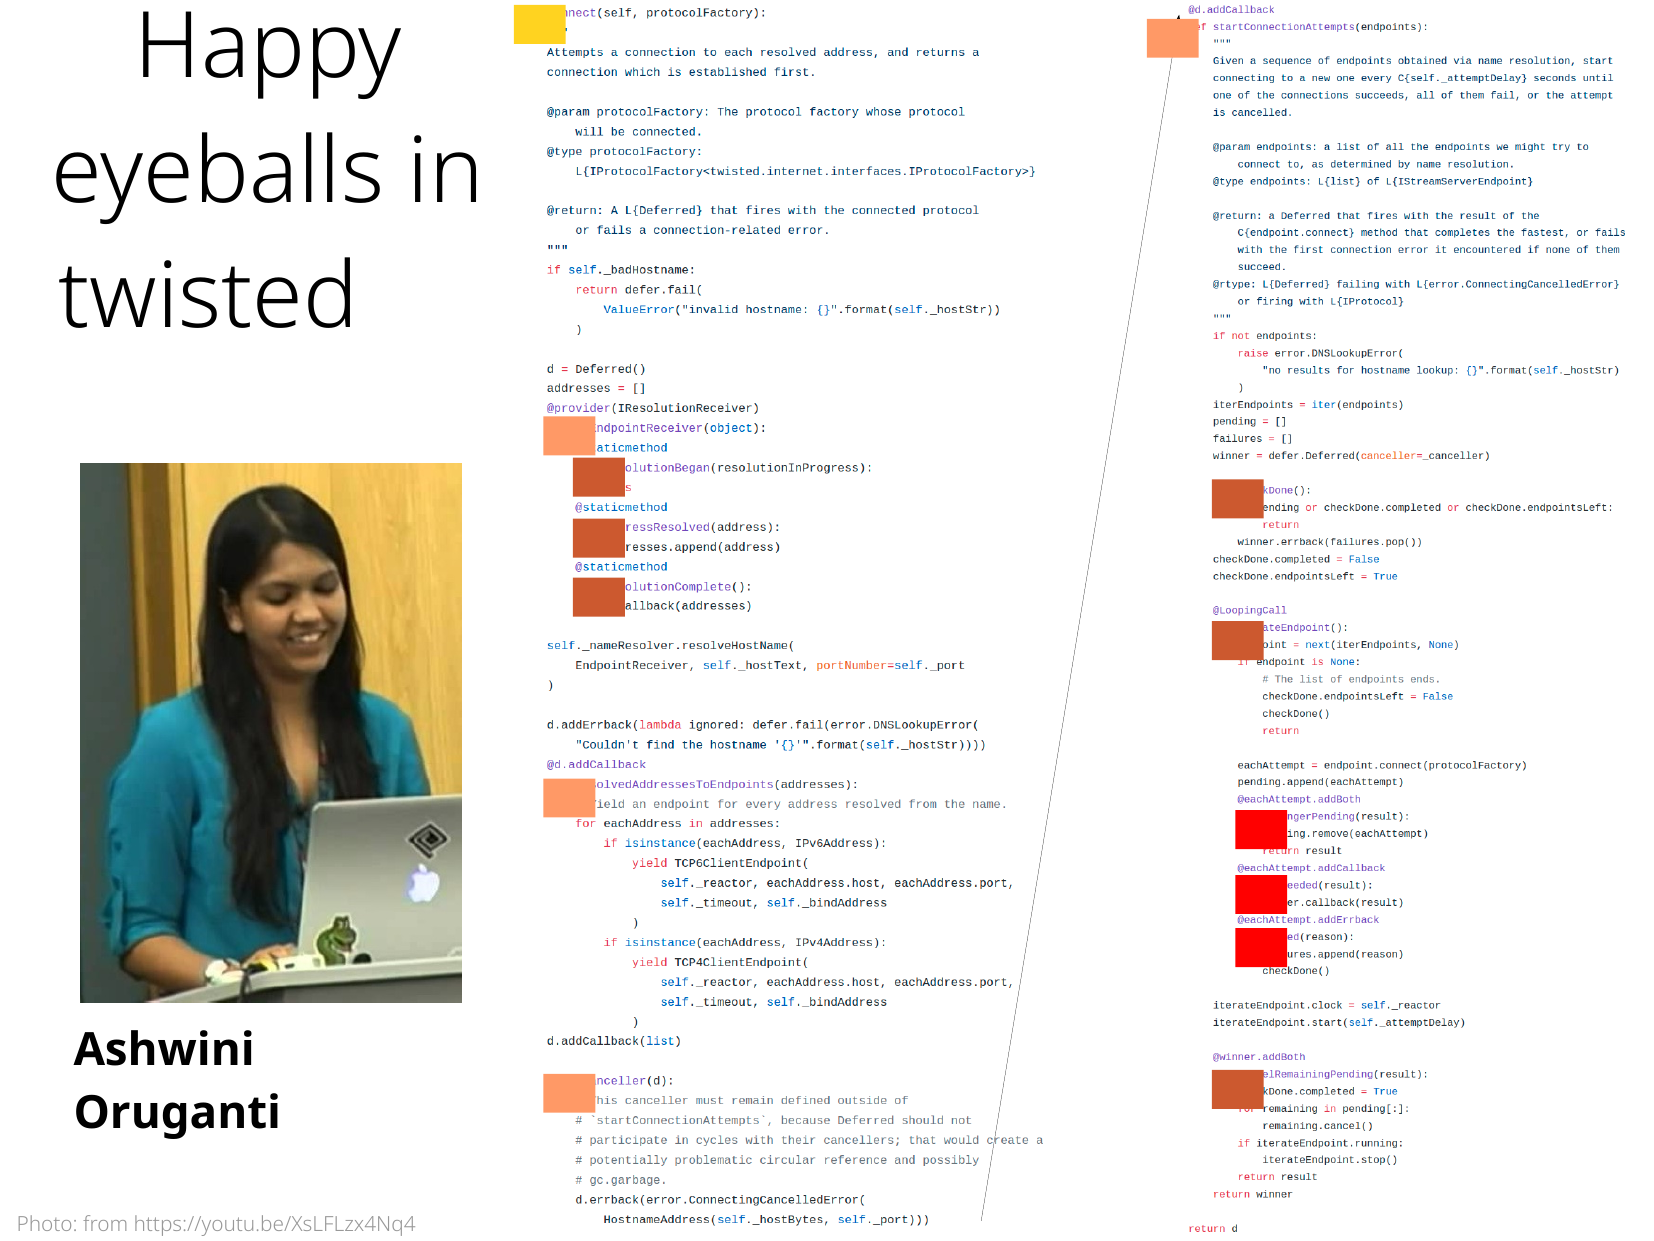

# Happy eyeballs in twisted
Ashwini Oruganti
Photo: from https://youtu.be/XsLFLzx4Nq4